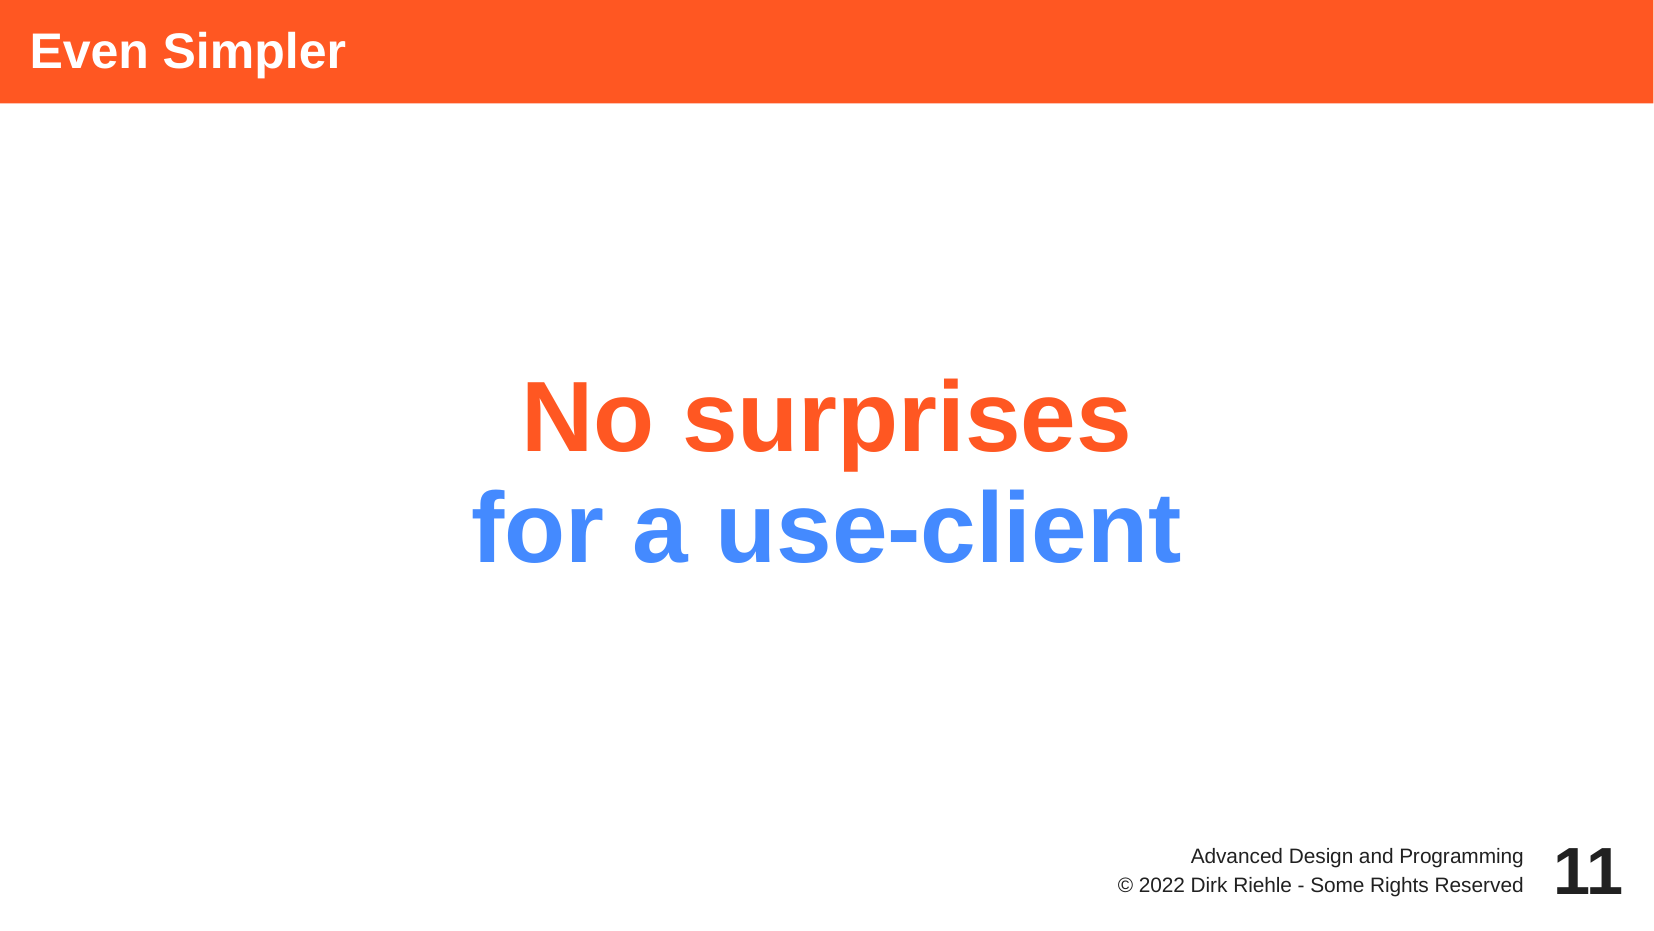

# Even Simpler
No surprises
for a use-client
Advanced Design and Programming
11
© 2022 Dirk Riehle - Some Rights Reserved